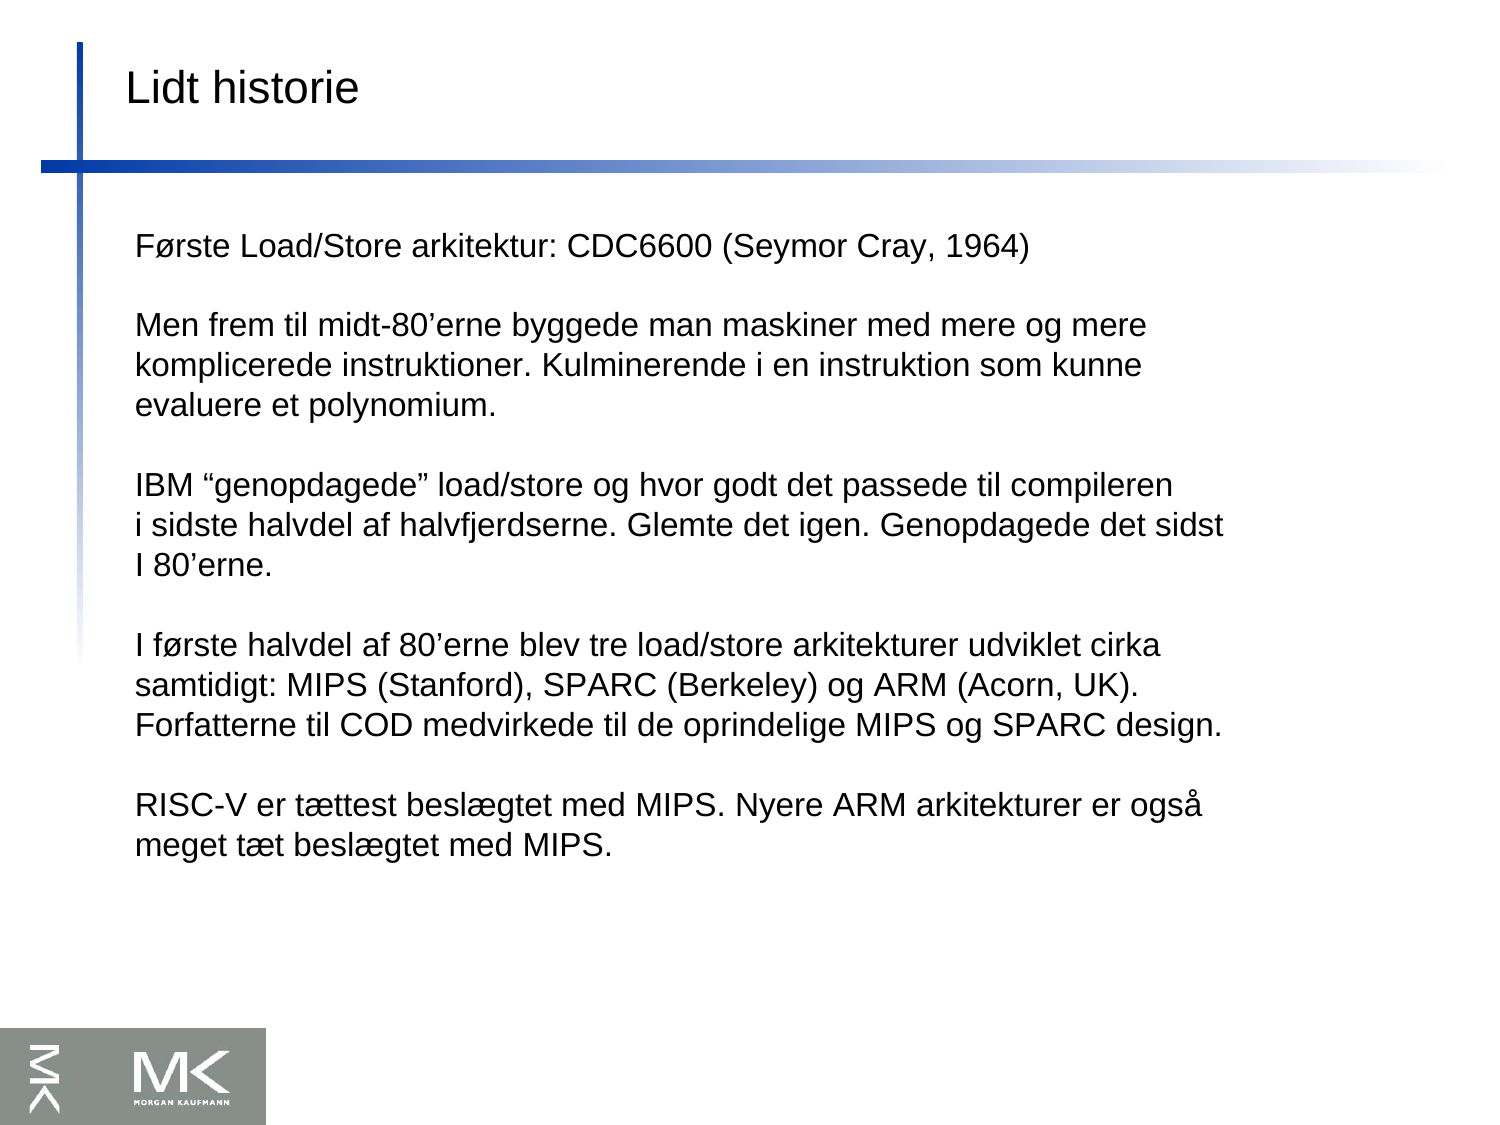

Lidt historie
Første Load/Store arkitektur: CDC6600 (Seymor Cray, 1964)
Men frem til midt-80’erne byggede man maskiner med mere og mere
komplicerede instruktioner. Kulminerende i en instruktion som kunne
evaluere et polynomium.
IBM “genopdagede” load/store og hvor godt det passede til compileren
i sidste halvdel af halvfjerdserne. Glemte det igen. Genopdagede det sidst
I 80’erne.
I første halvdel af 80’erne blev tre load/store arkitekturer udviklet cirka
samtidigt: MIPS (Stanford), SPARC (Berkeley) og ARM (Acorn, UK).
Forfatterne til COD medvirkede til de oprindelige MIPS og SPARC design.
RISC-V er tættest beslægtet med MIPS. Nyere ARM arkitekturer er også
meget tæt beslægtet med MIPS.